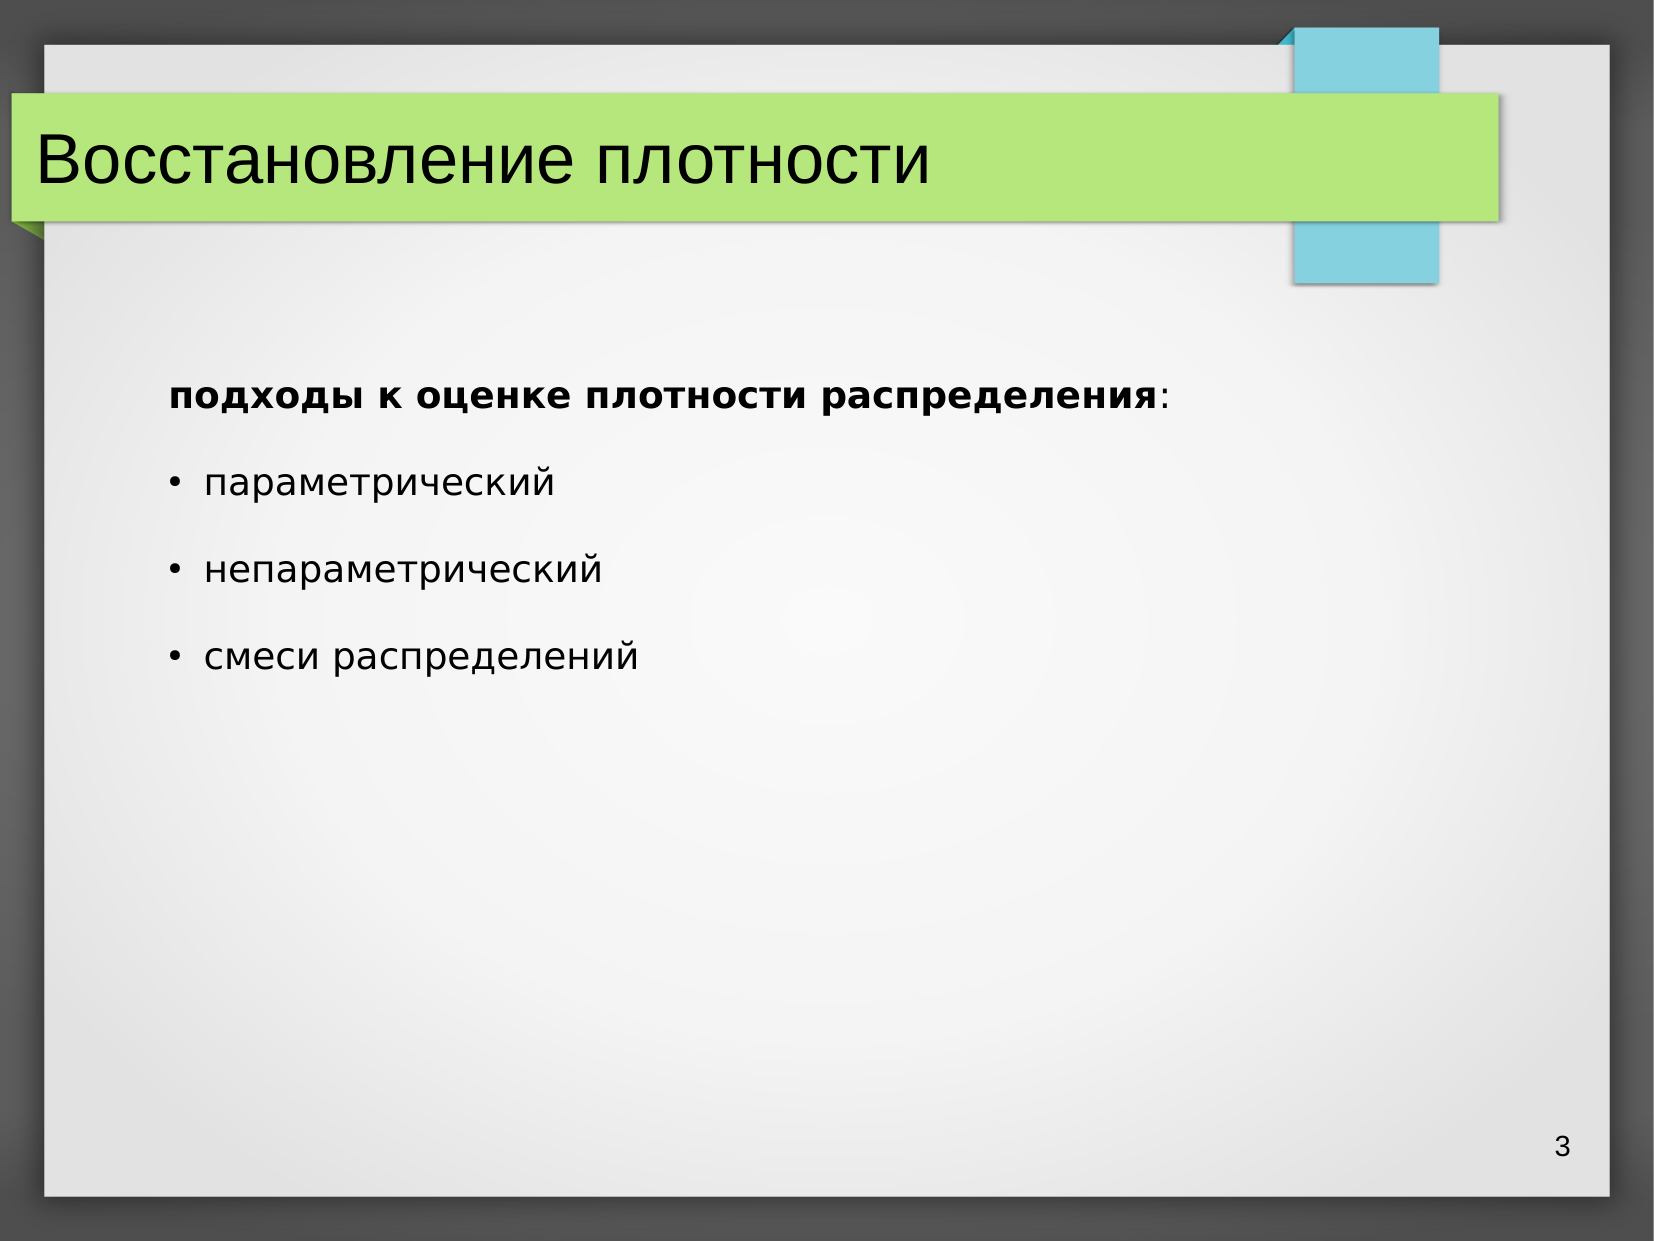

# Восстановление плотности
подходы к оценке плотности распределения:
параметрический
непараметрический
смеси распределений
3